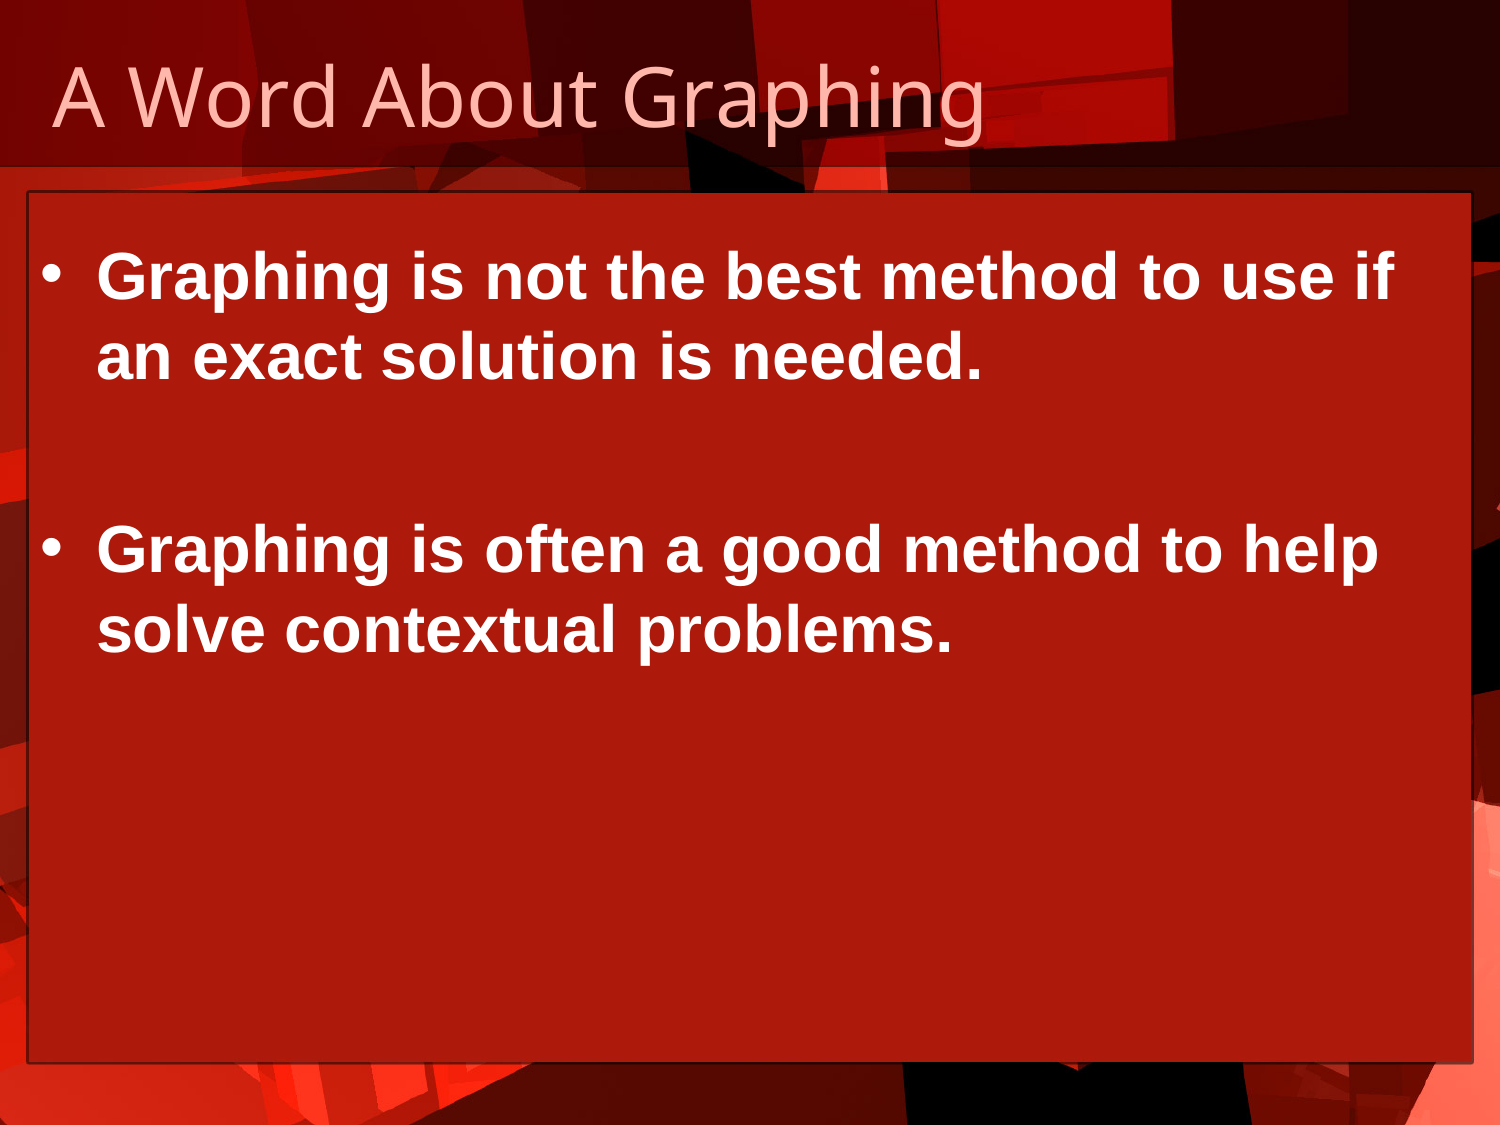

# A Word About Graphing
Graphing is not the best method to use if an exact solution is needed.
Graphing is often a good method to help solve contextual problems.